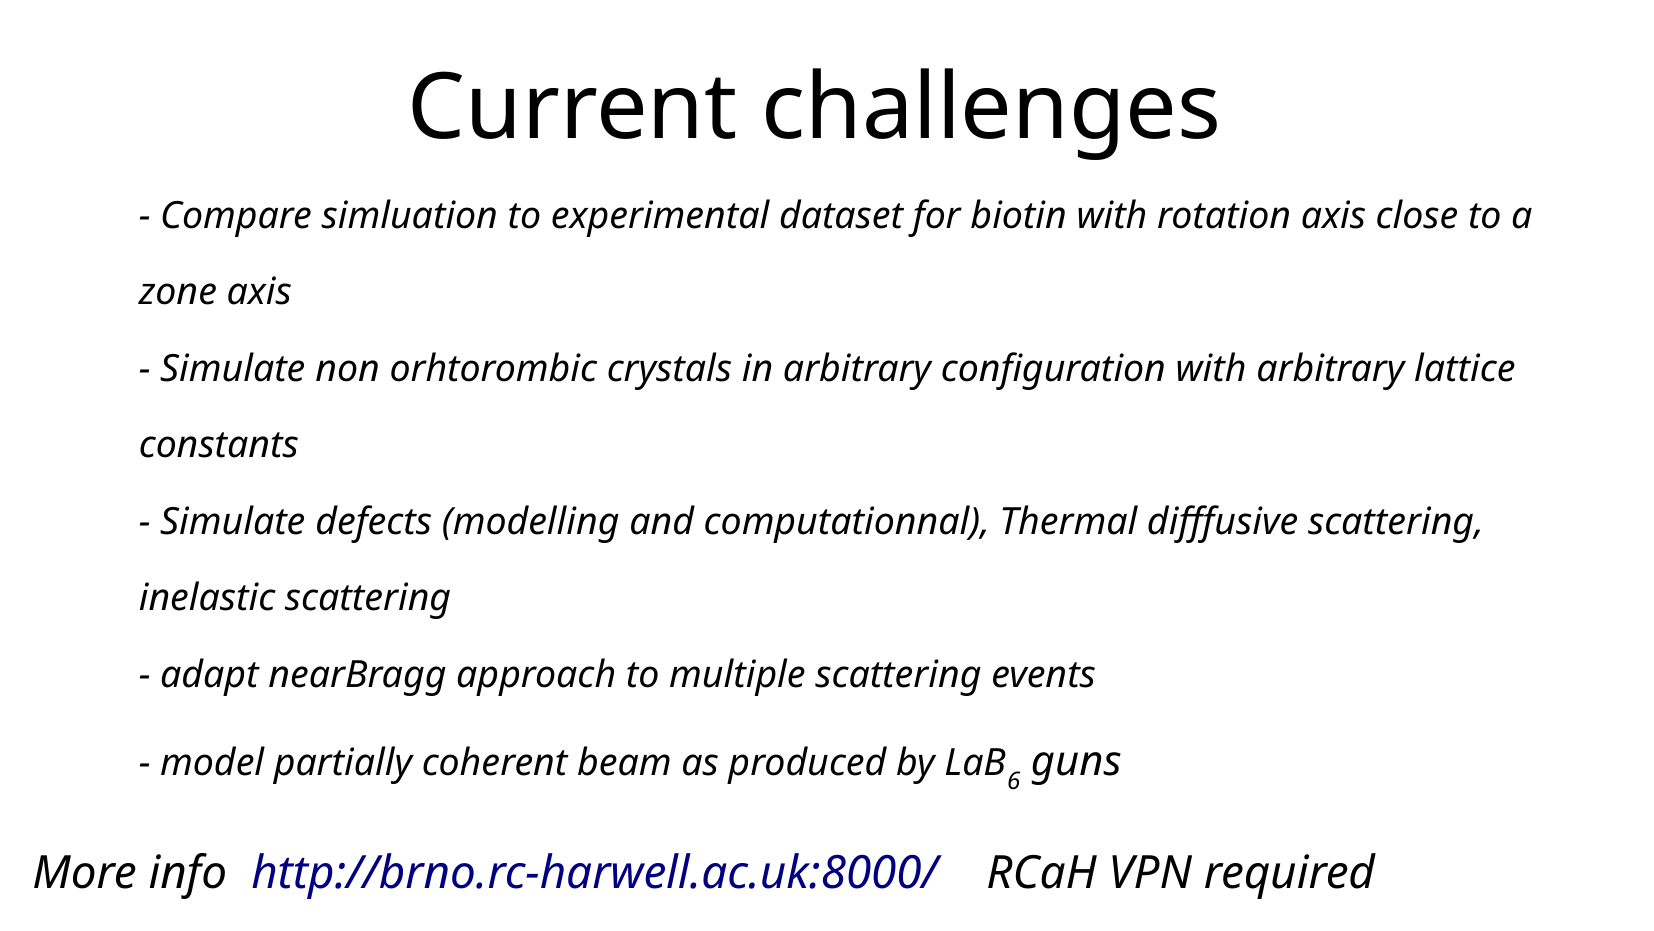

# Current challenges
- Compare simluation to experimental dataset for biotin with rotation axis close to a zone axis
- Simulate non orhtorombic crystals in arbitrary configuration with arbitrary lattice constants
- Simulate defects (modelling and computationnal), Thermal difffusive scattering, inelastic scattering
- adapt nearBragg approach to multiple scattering events
- model partially coherent beam as produced by LaB6 guns
More info http://brno.rc-harwell.ac.uk:8000/ RCaH VPN required